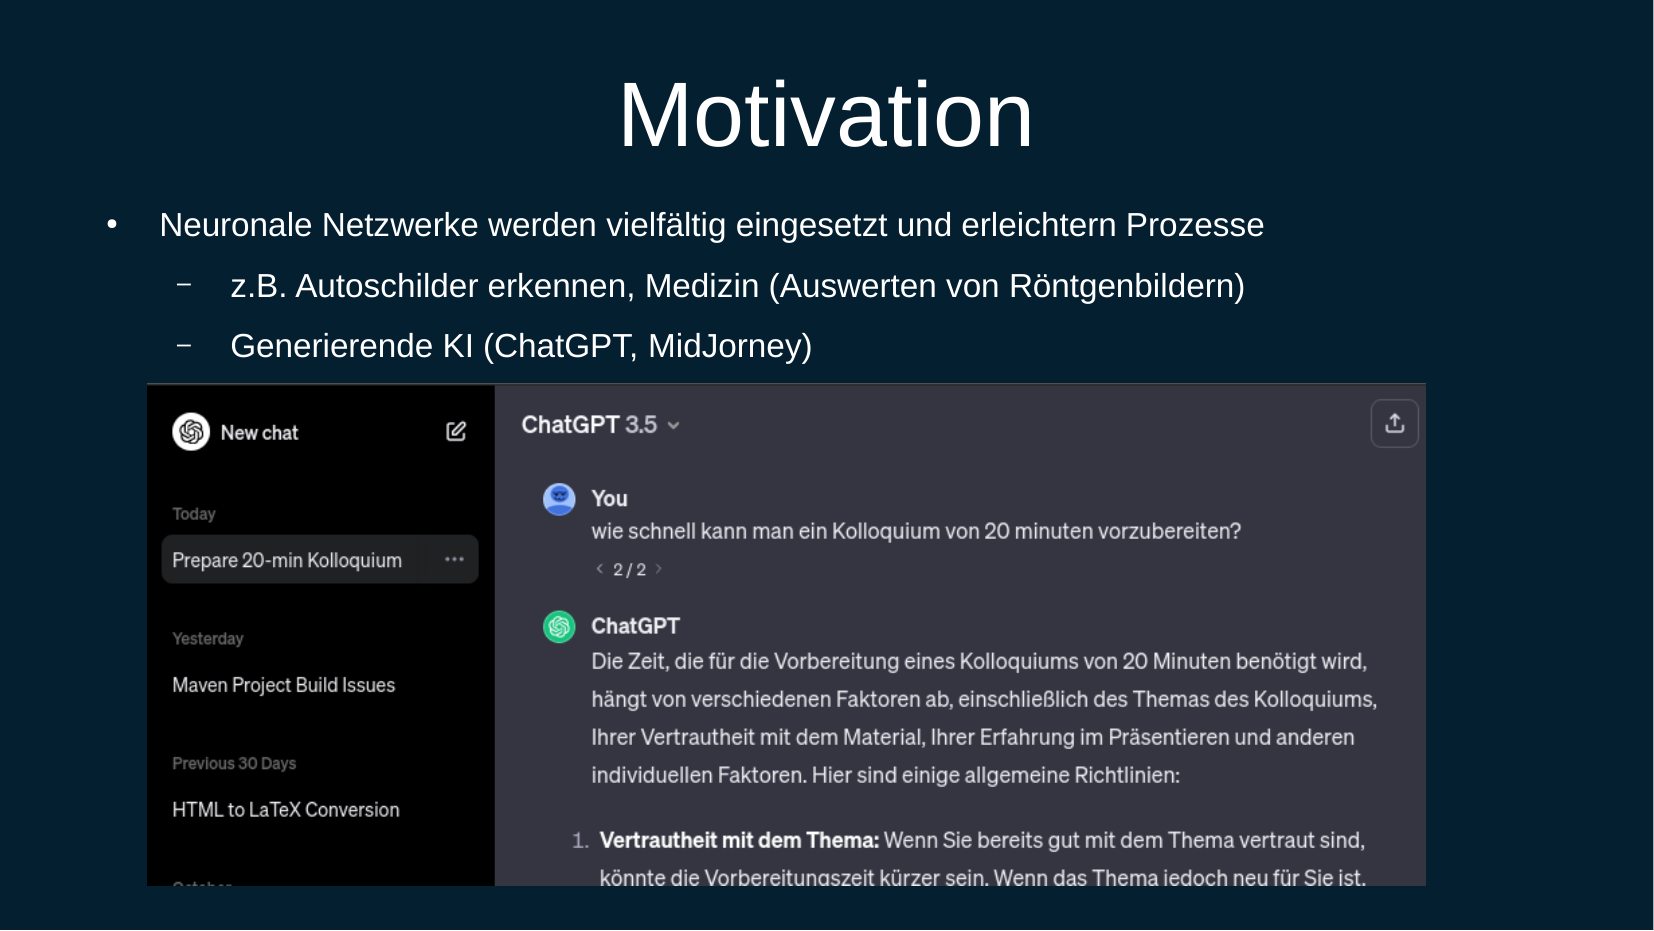

# Motivation
Neuronale Netzwerke werden vielfältig eingesetzt und erleichtern Prozesse
z.B. Autoschilder erkennen, Medizin (Auswerten von Röntgenbildern)
Generierende KI (ChatGPT, MidJorney)